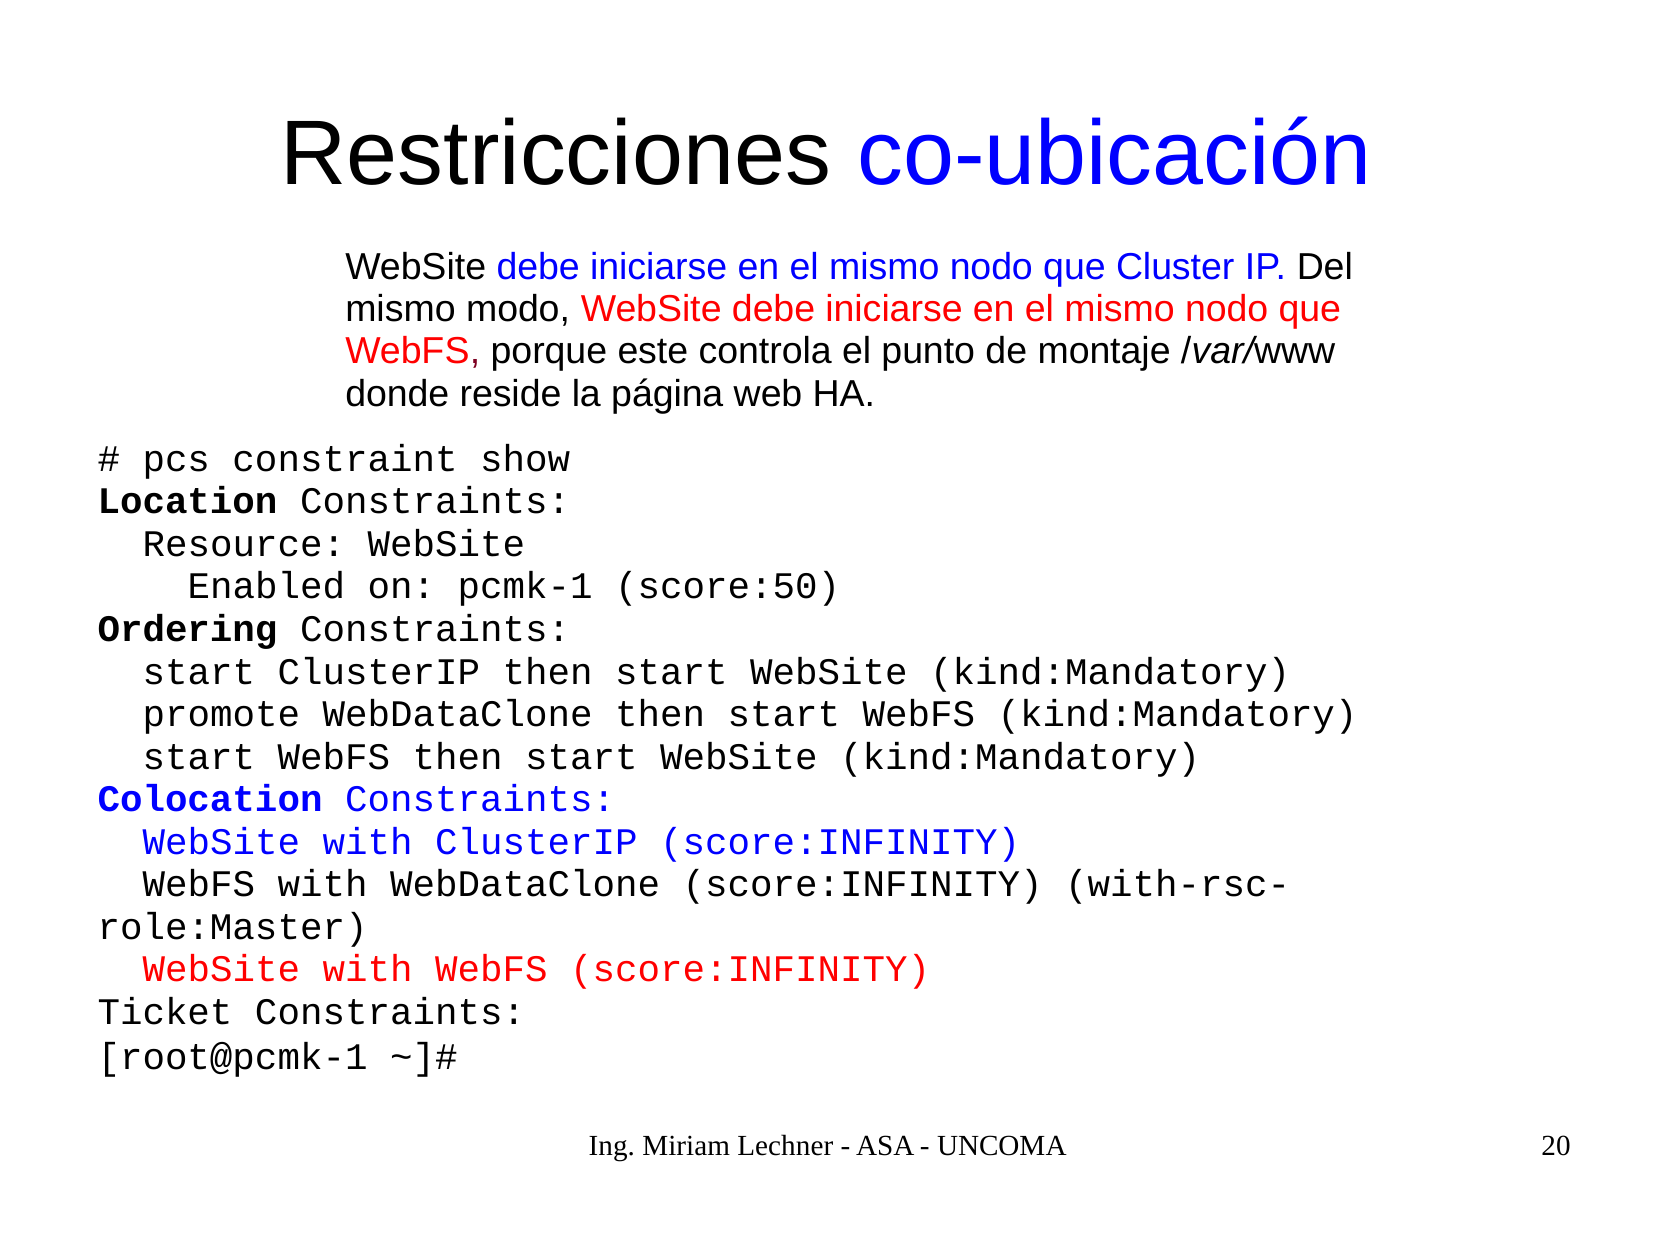

# Restricciones co-ubicación
WebSite debe iniciarse en el mismo nodo que Cluster IP. Del mismo modo, WebSite debe iniciarse en el mismo nodo que WebFS, porque este controla el punto de montaje /var/www donde reside la página web HA.
# pcs constraint show
Location Constraints:
 Resource: WebSite
 Enabled on: pcmk-1 (score:50)
Ordering Constraints:
 start ClusterIP then start WebSite (kind:Mandatory)
 promote WebDataClone then start WebFS (kind:Mandatory)
 start WebFS then start WebSite (kind:Mandatory)
Colocation Constraints:
 WebSite with ClusterIP (score:INFINITY)
 WebFS with WebDataClone (score:INFINITY) (with-rsc-role:Master)
 WebSite with WebFS (score:INFINITY)
Ticket Constraints:
[root@pcmk-1 ~]#
Ing. Miriam Lechner - ASA - UNCOMA
20